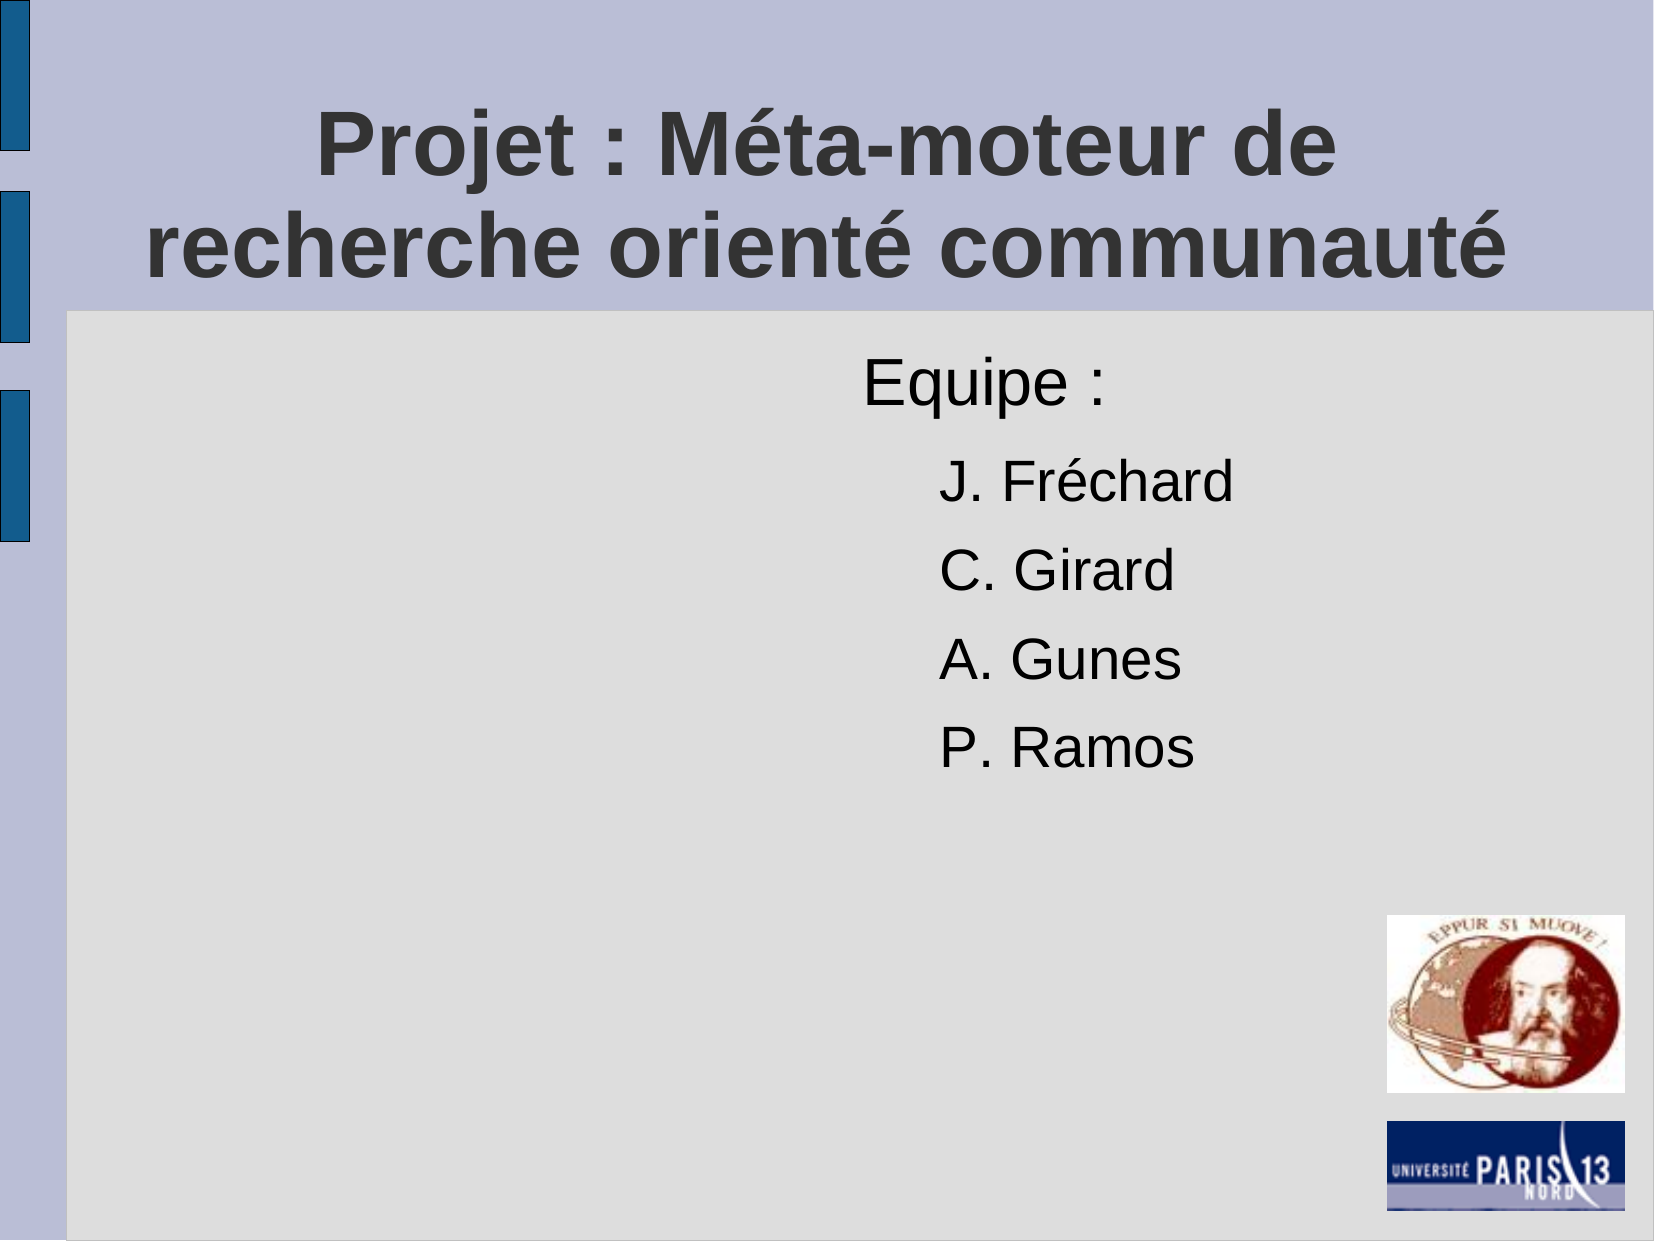

# Projet : Méta-moteur de recherche orienté communauté
Equipe :
J. Fréchard
C. Girard
A. Gunes
P. Ramos